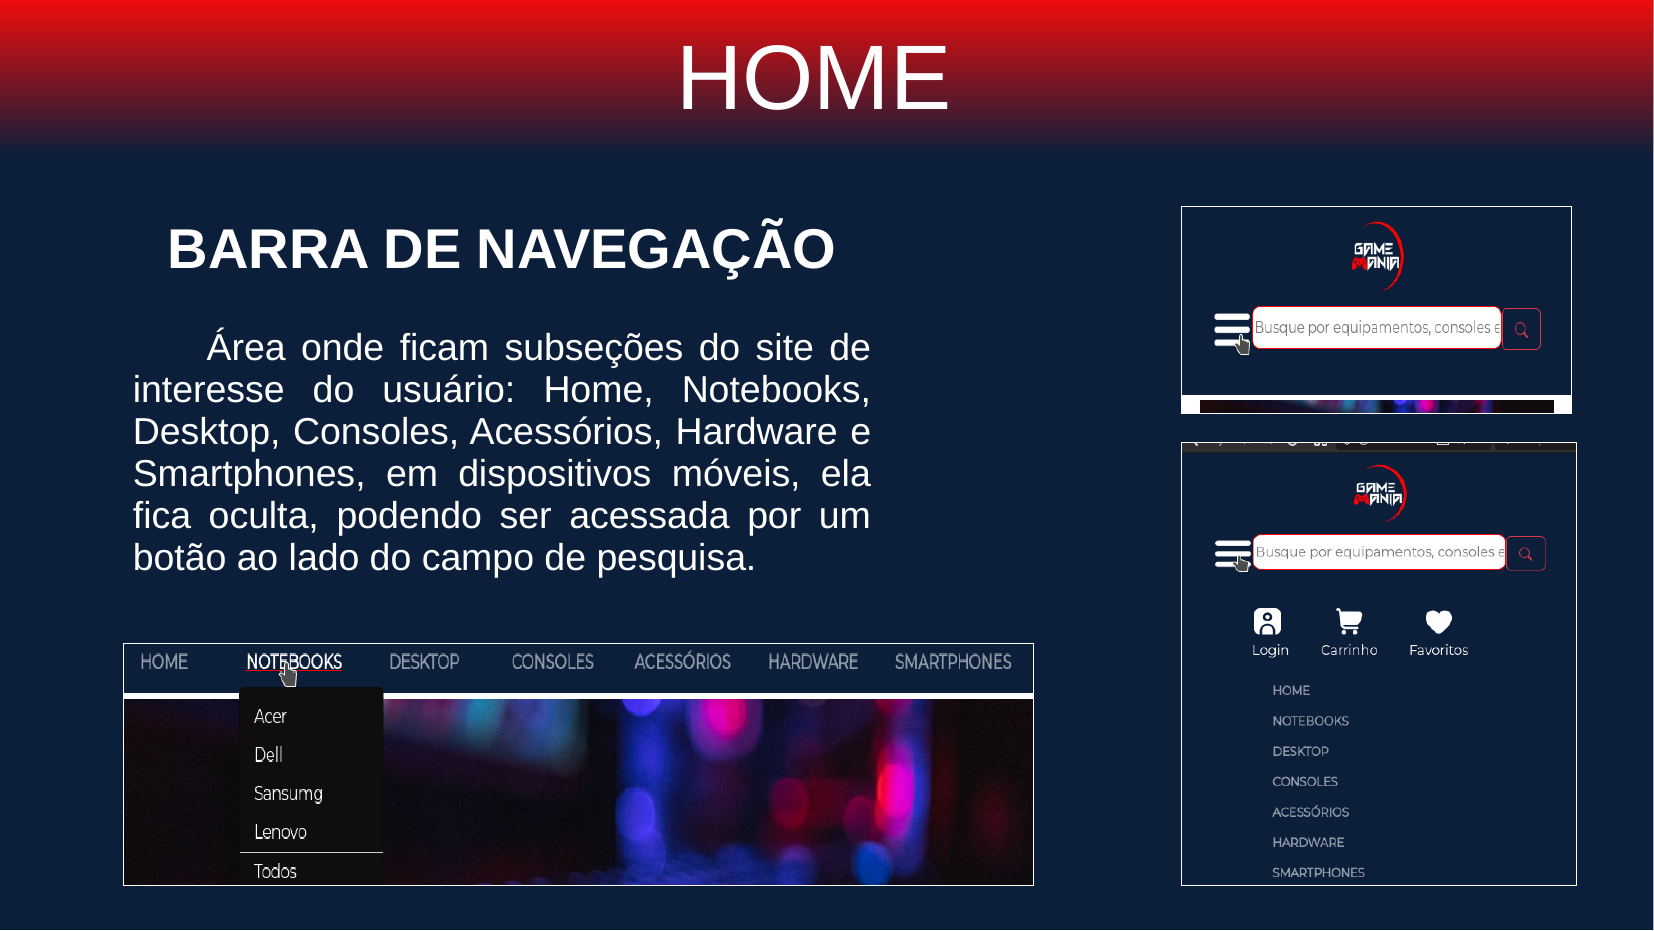

# HOME
BARRA DE NAVEGAÇÃO
	Área onde ficam subseções do site de interesse do usuário: Home, Notebooks, Desktop, Consoles, Acessórios, Hardware e Smartphones, em dispositivos móveis, ela fica oculta, podendo ser acessada por um botão ao lado do campo de pesquisa.